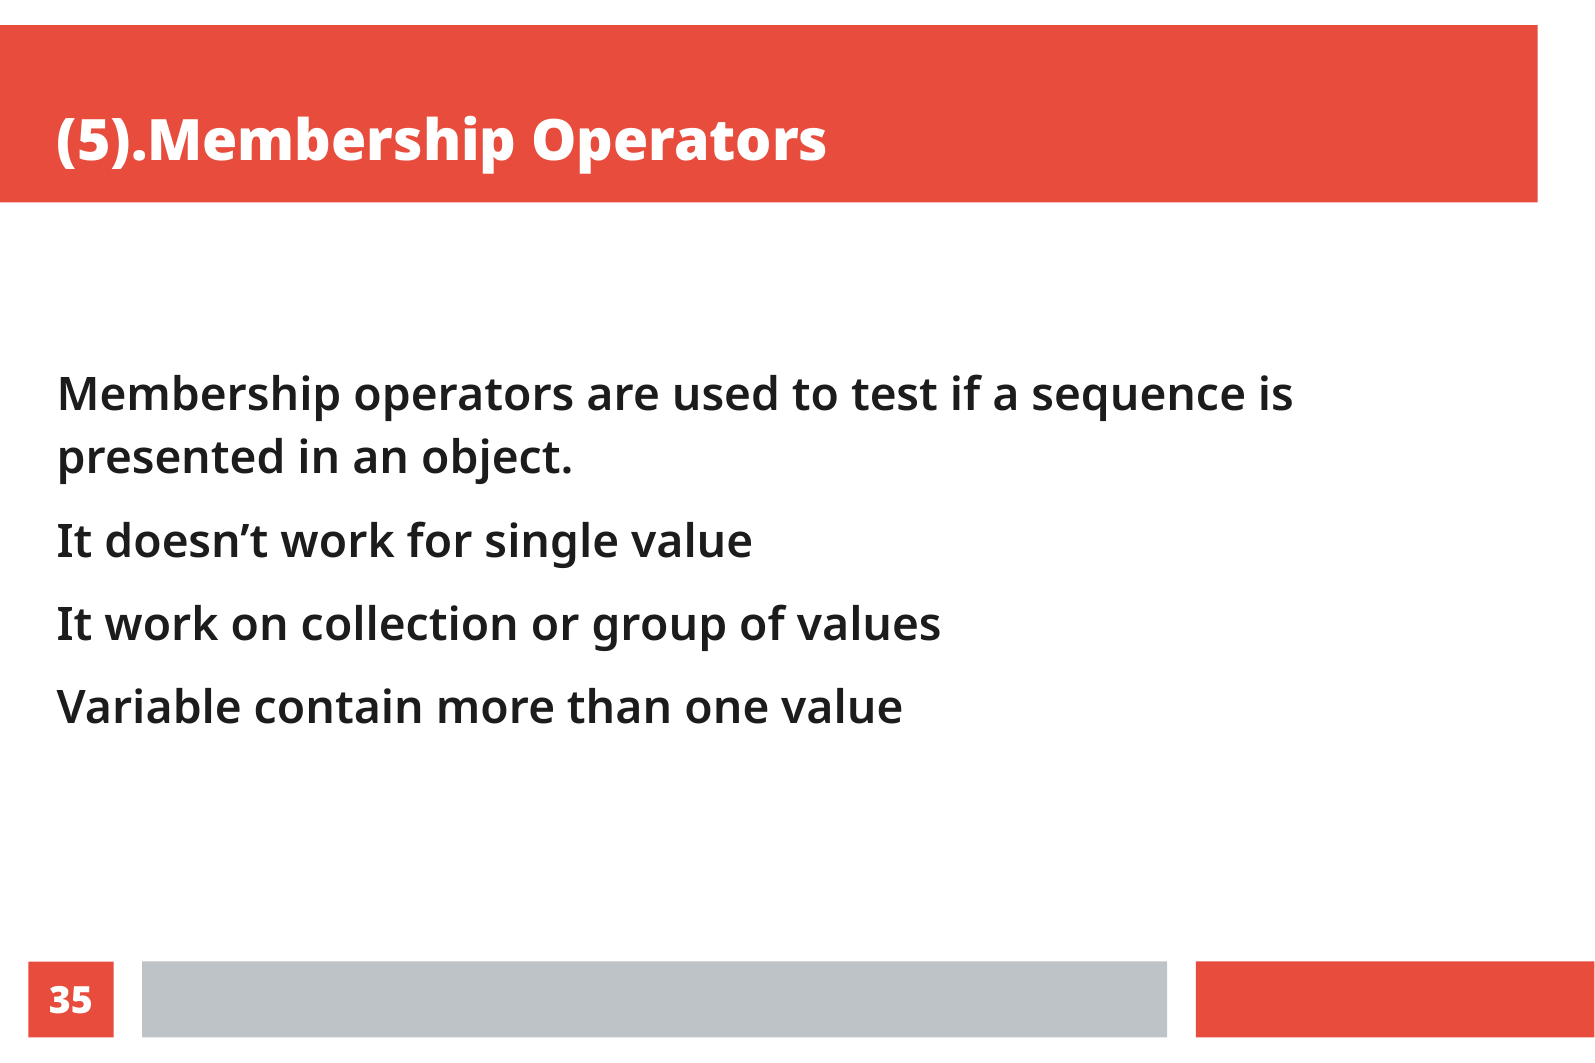

# (5).Membership Operators
Membership operators are used to test if a sequence is presented in an object.
It doesn’t work for single value
It work on collection or group of values
Variable contain more than one value
35